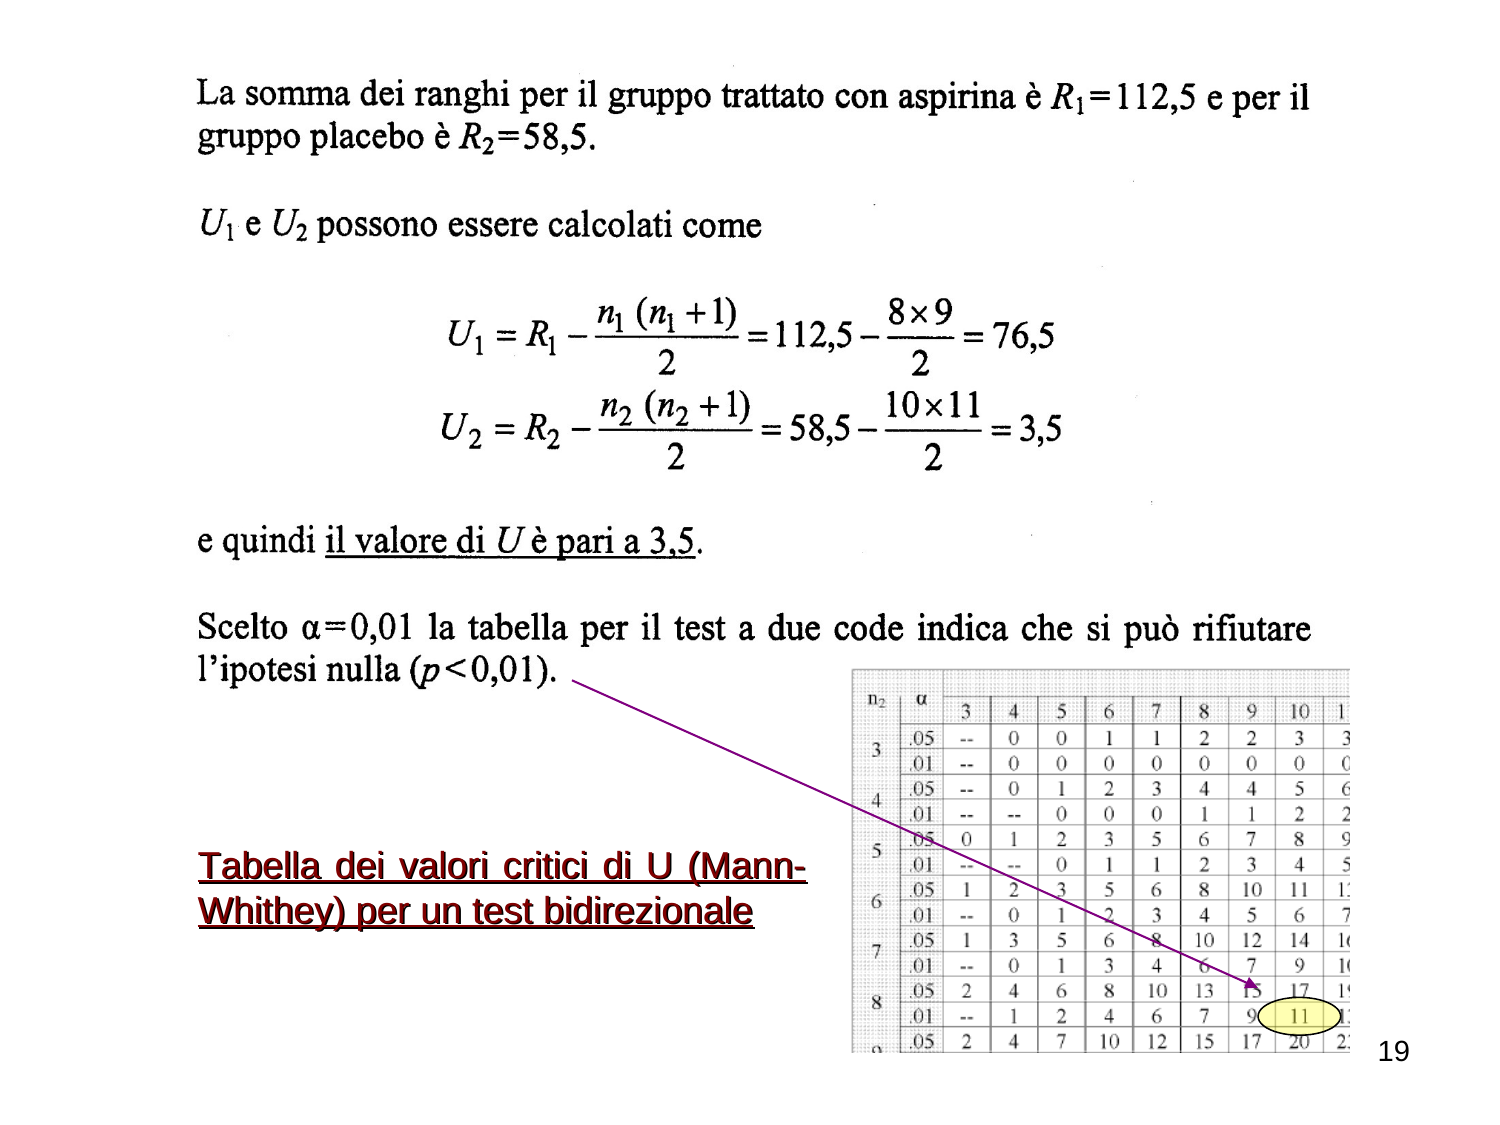

Tabella dei valori critici di U (Mann-Whithey) per un test bidirezionale